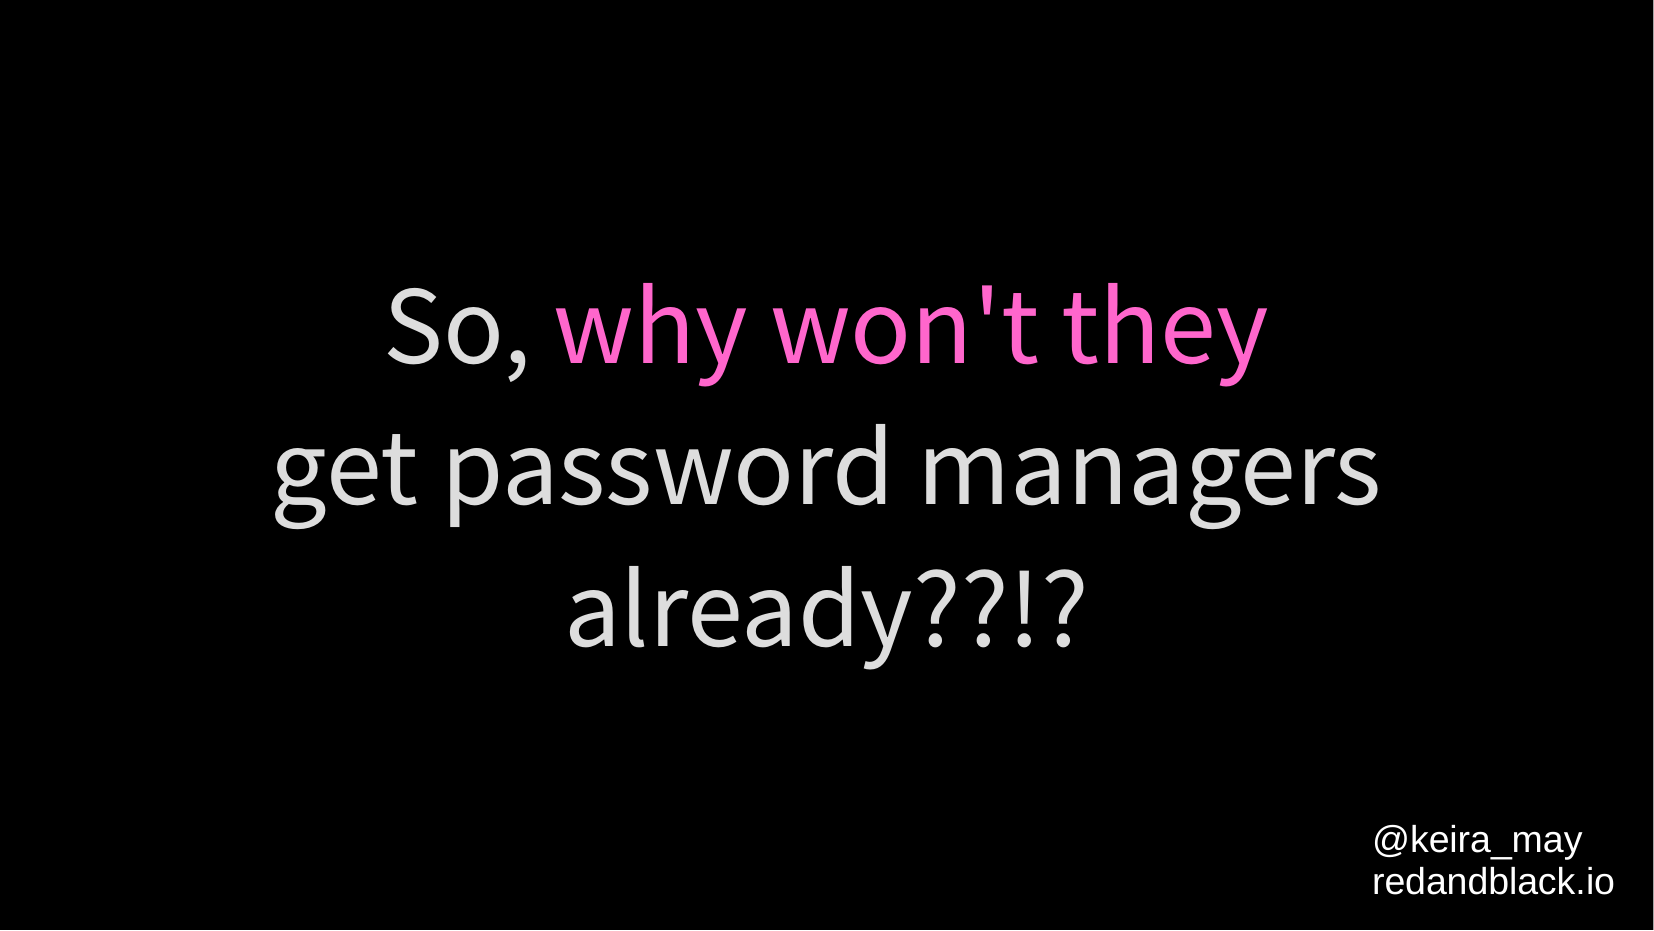

# So, why won't they get password managers already??!?
@keira_may
redandblack.io